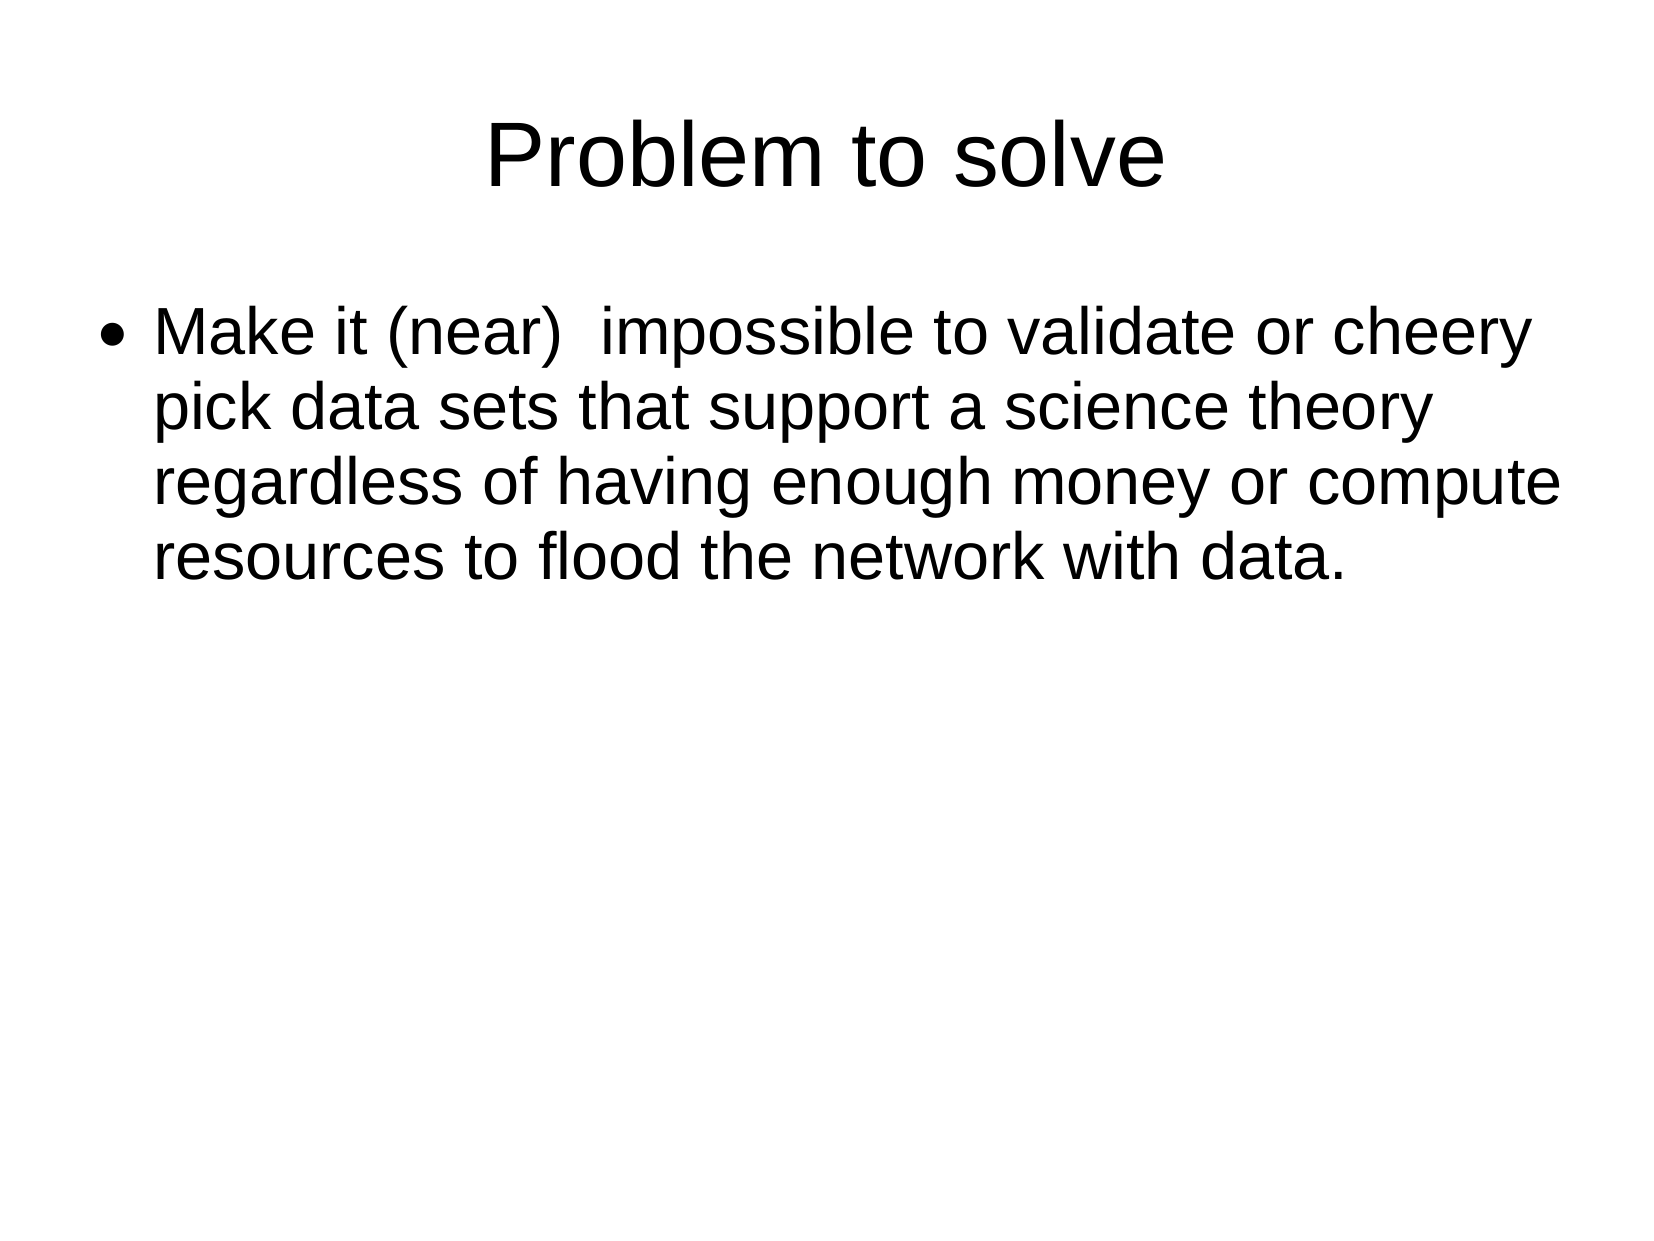

# Problem to solve
Make it (near) impossible to validate or cheery pick data sets that support a science theory regardless of having enough money or compute resources to flood the network with data.